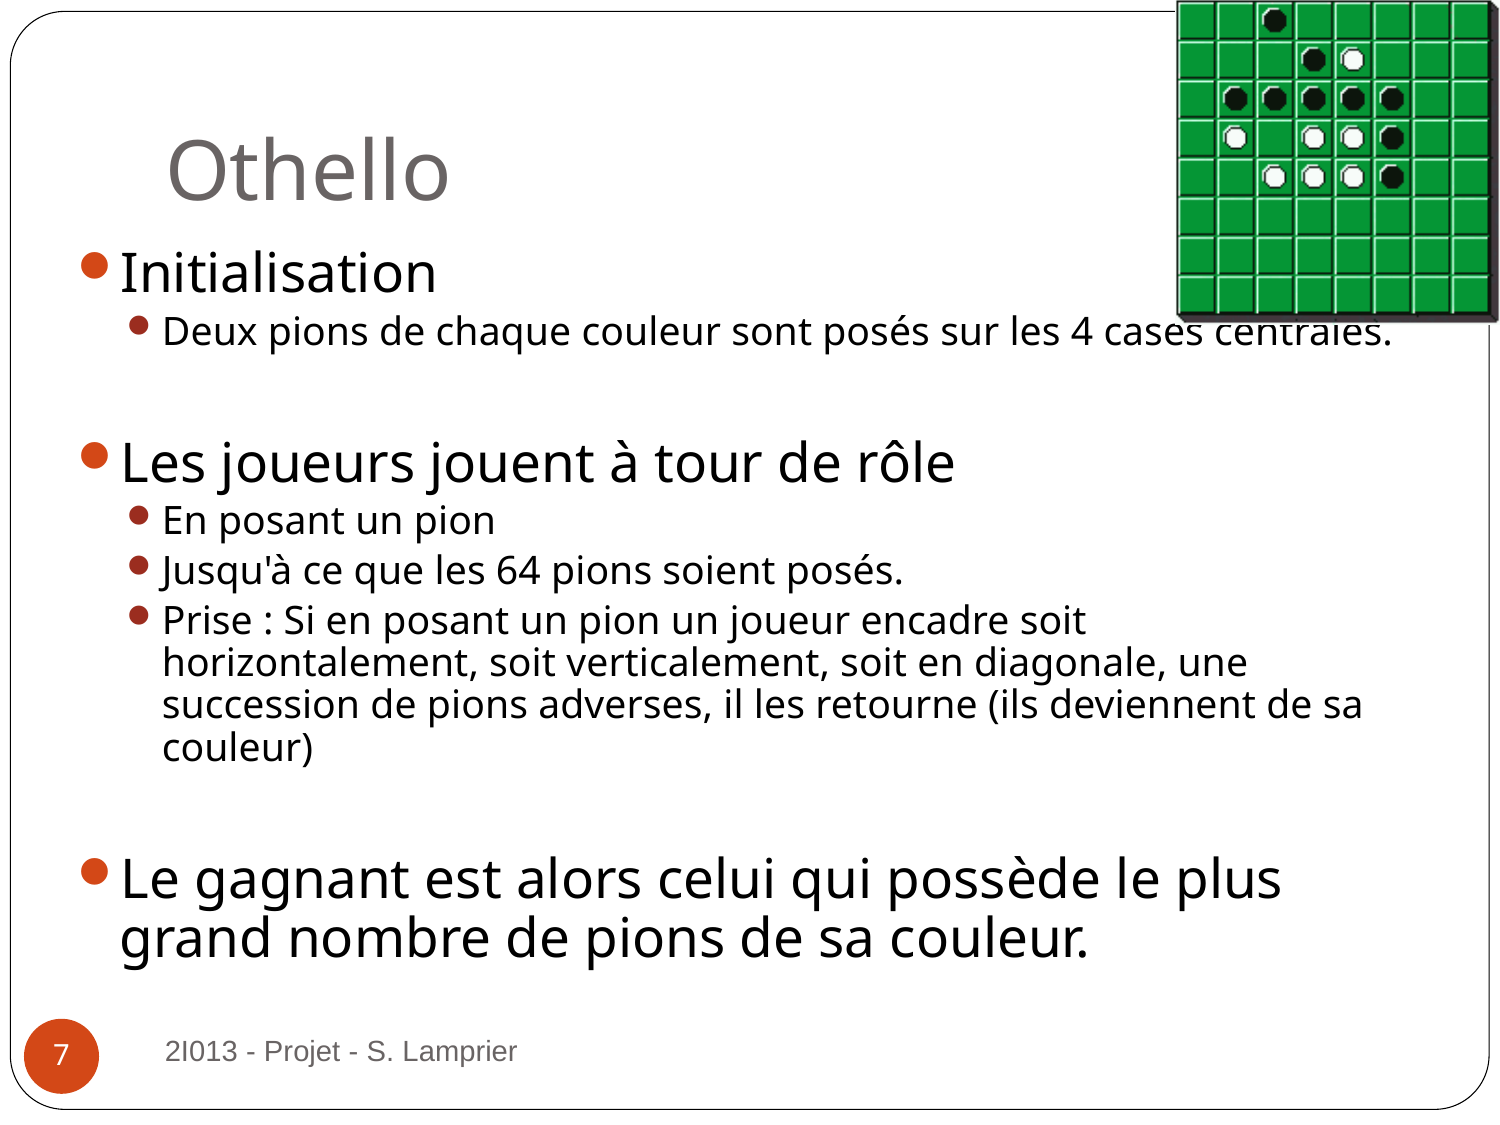

# Othello
Initialisation
Deux pions de chaque couleur sont posés sur les 4 cases centrales.
Les joueurs jouent à tour de rôle
En posant un pion
Jusqu'à ce que les 64 pions soient posés.
Prise : Si en posant un pion un joueur encadre soit horizontalement, soit verticalement, soit en diagonale, une succession de pions adverses, il les retourne (ils deviennent de sa couleur)
Le gagnant est alors celui qui possède le plus grand nombre de pions de sa couleur.
2I013 - Projet - S. Lamprier